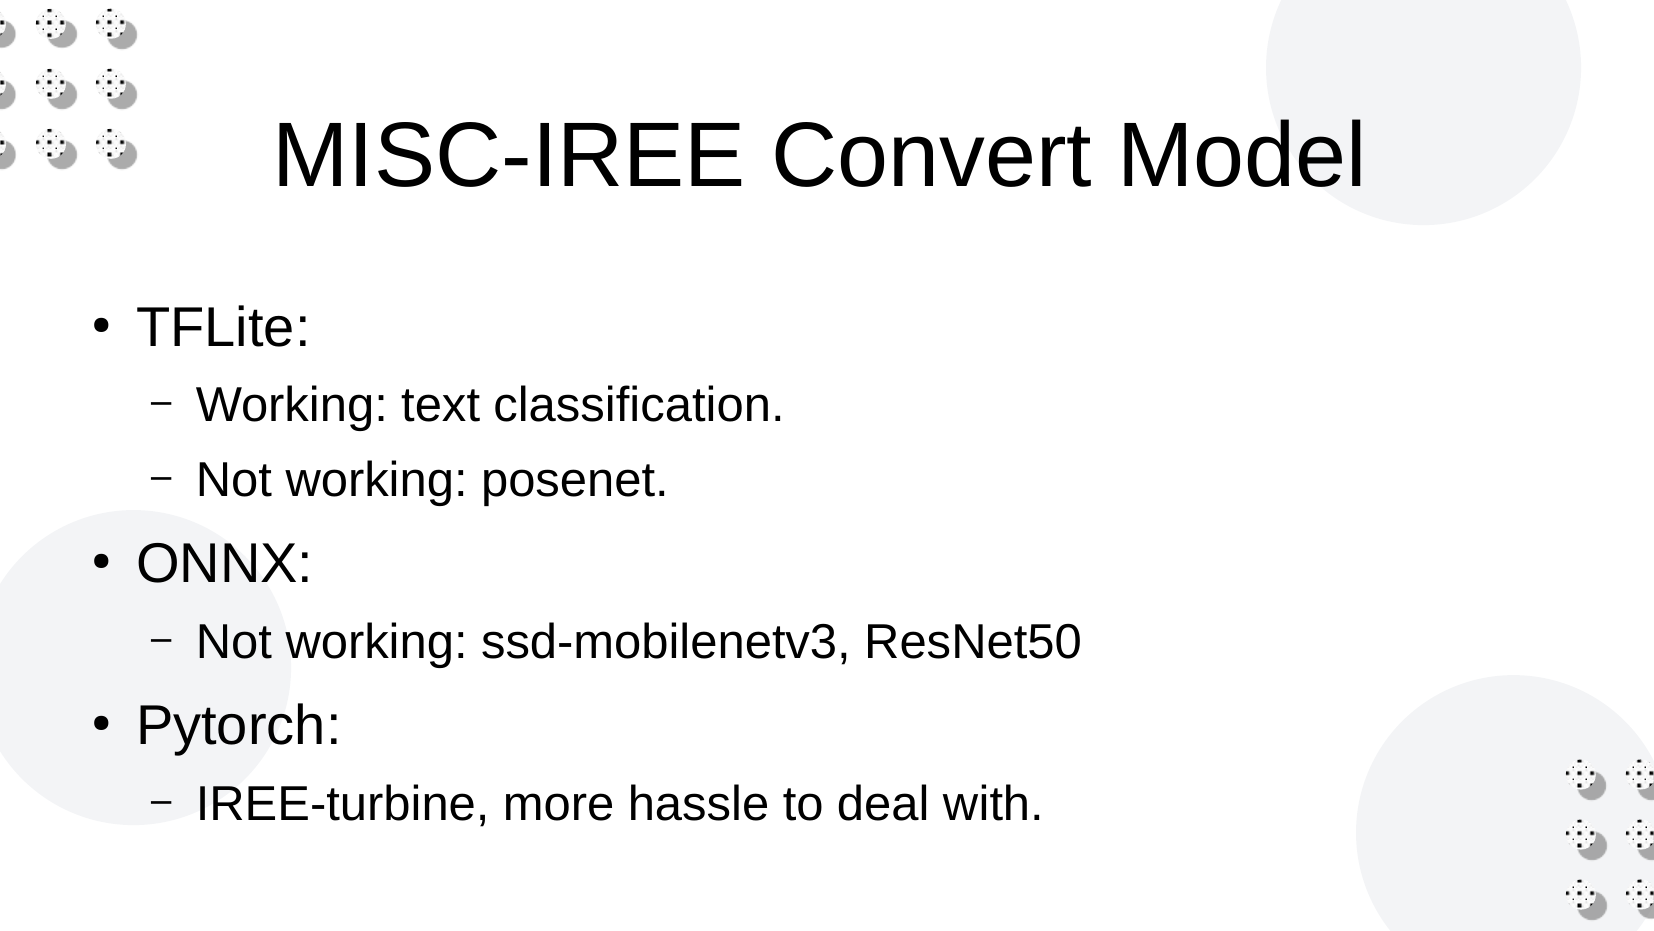

# MISC-IREE Convert Model
TFLite:
Working: text classification.
Not working: posenet.
ONNX:
Not working: ssd-mobilenetv3, ResNet50
Pytorch:
IREE-turbine, more hassle to deal with.